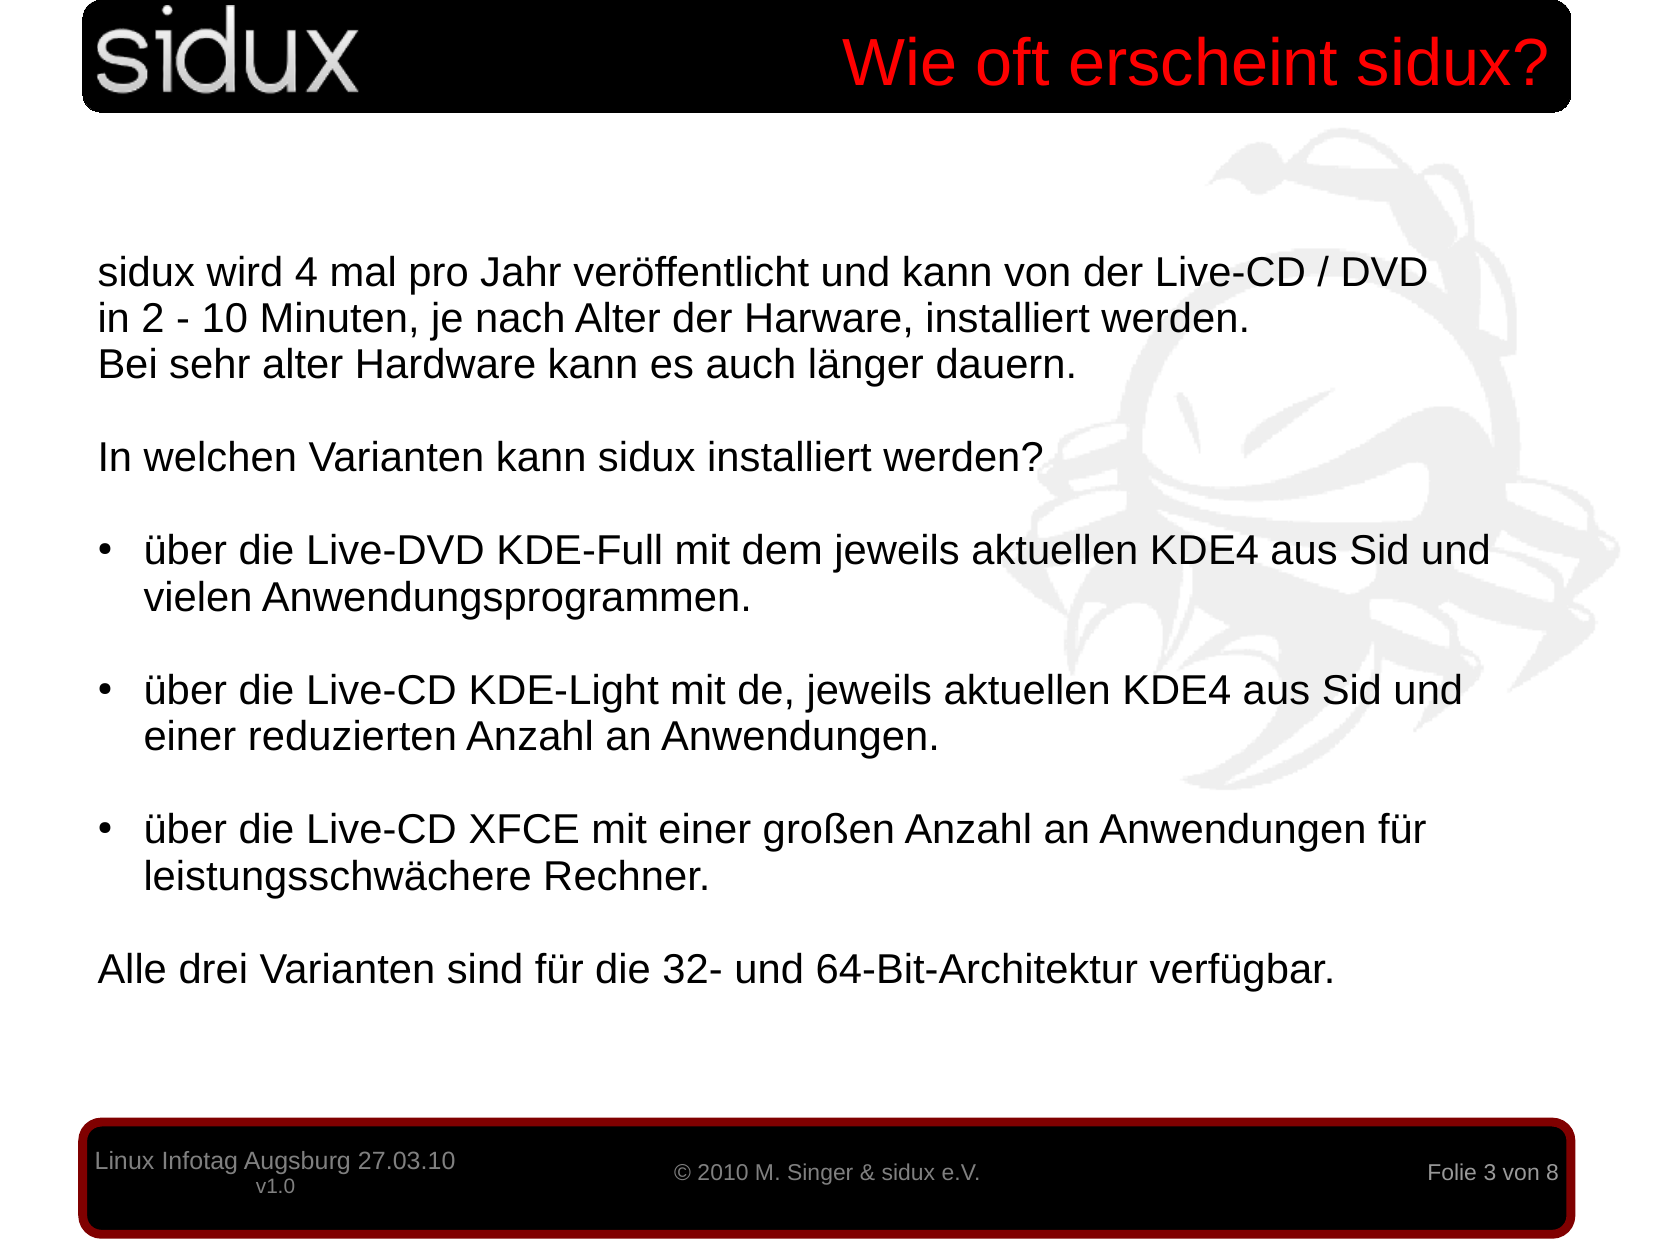

Wie oft erscheint sidux?
sidux wird 4 mal pro Jahr veröffentlicht und kann von der Live-CD / DVD
in 2 - 10 Minuten, je nach Alter der Harware, installiert werden.
Bei sehr alter Hardware kann es auch länger dauern.
In welchen Varianten kann sidux installiert werden?
	über die Live-DVD KDE-Full mit dem jeweils aktuellen KDE4 aus Sid und
	vielen Anwendungsprogrammen.
	über die Live-CD KDE-Light mit de, jeweils aktuellen KDE4 aus Sid und
	einer reduzierten Anzahl an Anwendungen.
	über die Live-CD XFCE mit einer großen Anzahl an Anwendungen für
	leistungsschwächere Rechner.
Alle drei Varianten sind für die 32- und 64-Bit-Architektur verfügbar.